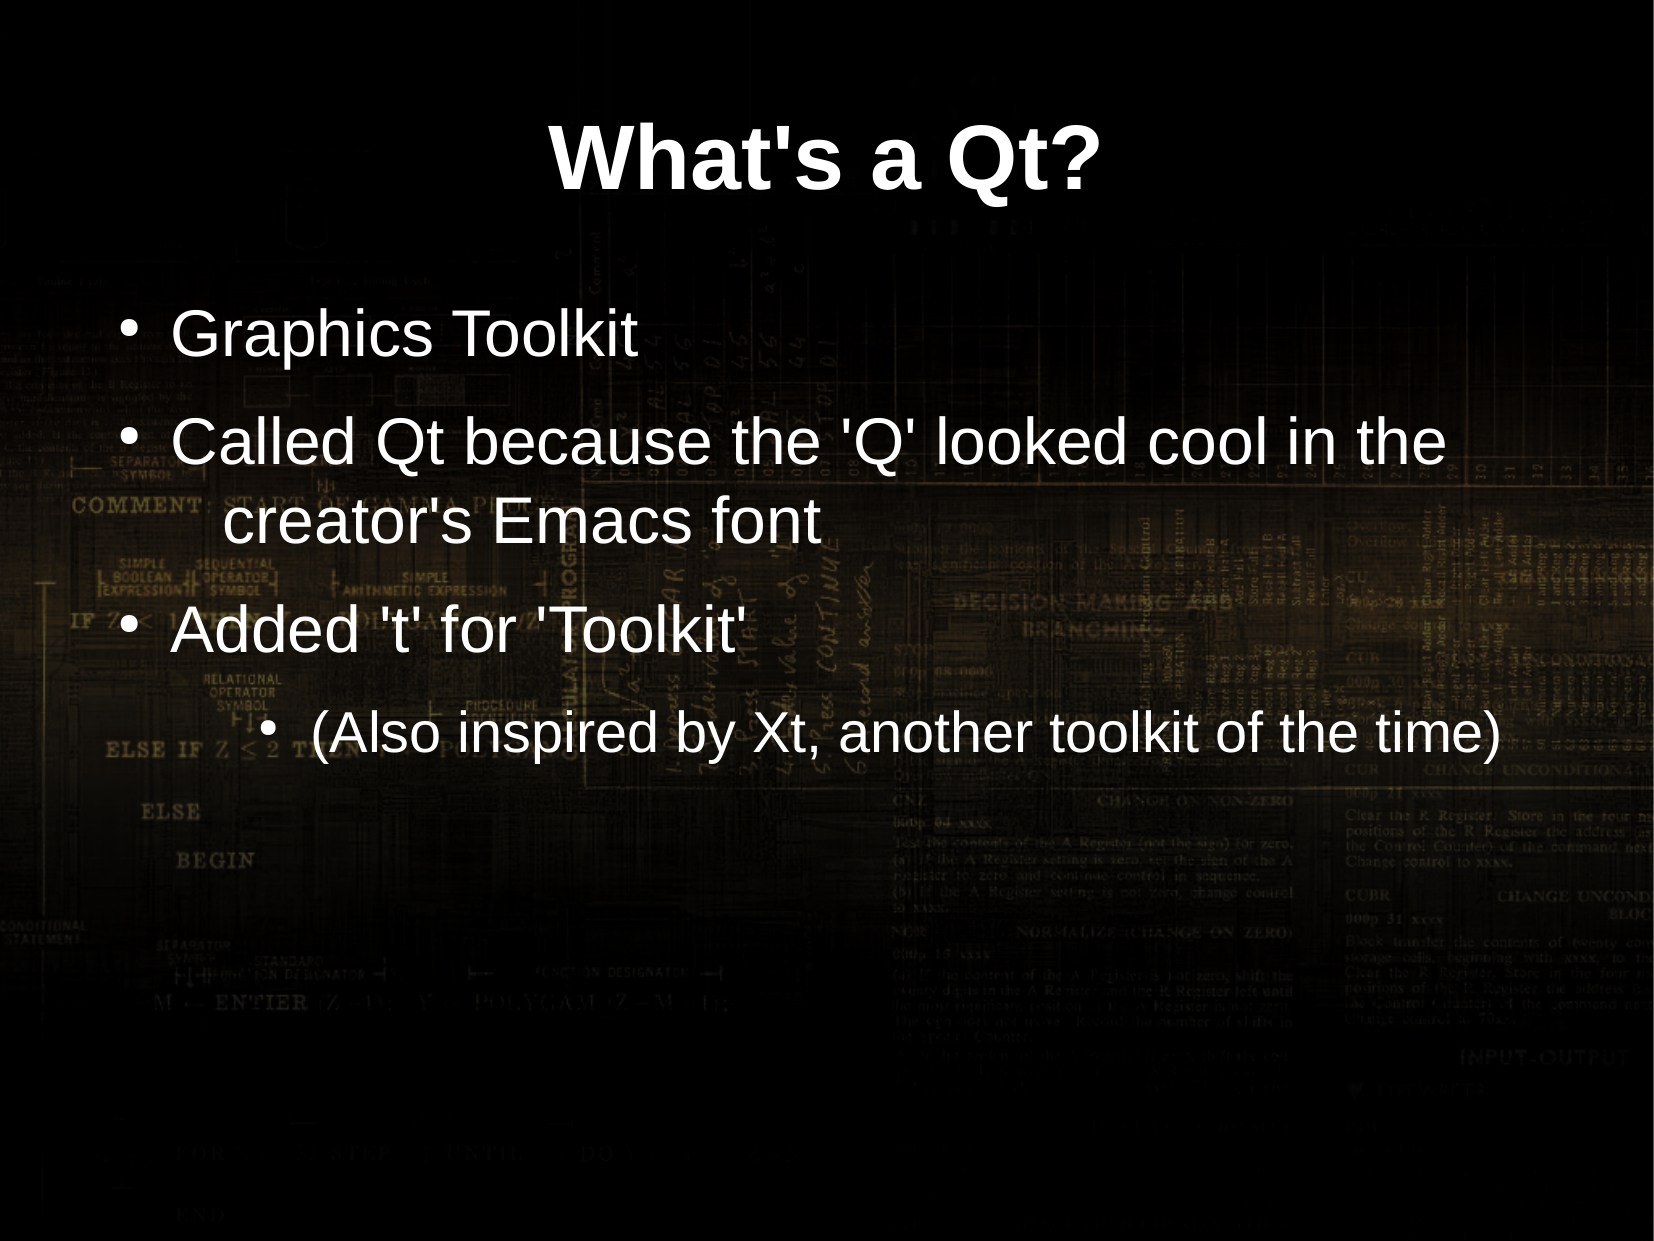

# What's a Qt?
Graphics Toolkit
Called Qt because the 'Q' looked cool in the creator's Emacs font
Added 't' for 'Toolkit'
(Also inspired by Xt, another toolkit of the time)